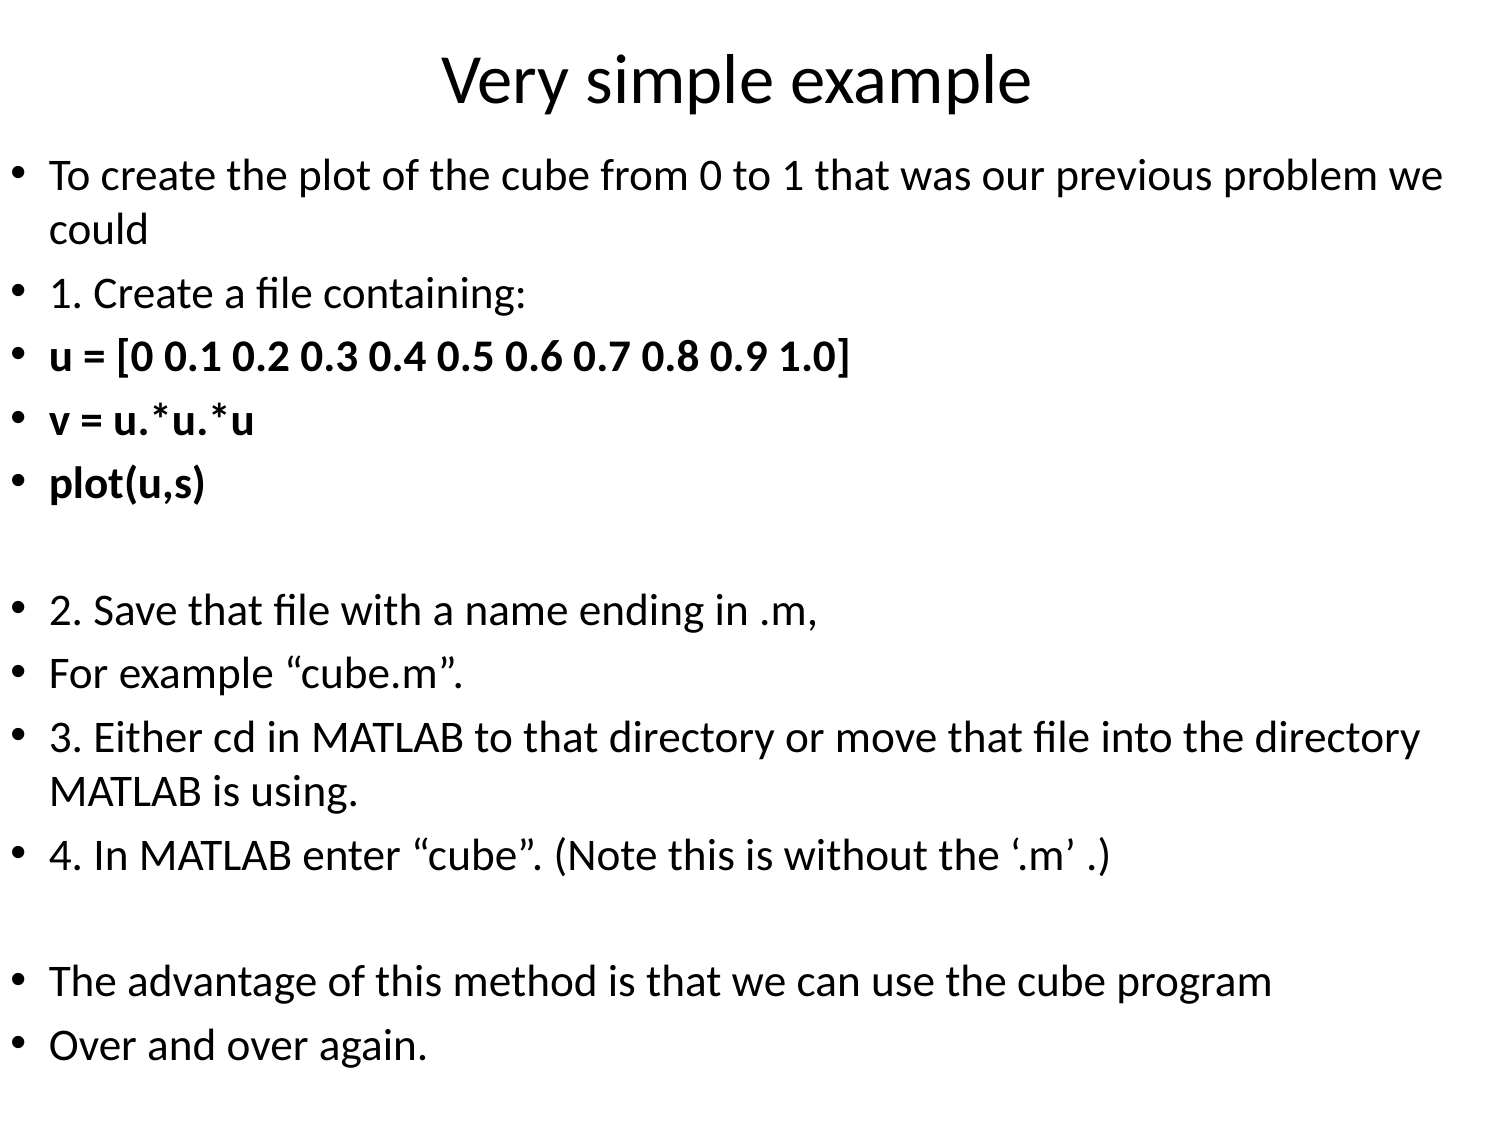

# Very simple example
To create the plot of the cube from 0 to 1 that was our previous problem we could
1. Create a file containing:
u = [0 0.1 0.2 0.3 0.4 0.5 0.6 0.7 0.8 0.9 1.0]
v = u.*u.*u
plot(u,s)
2. Save that file with a name ending in .m,
For example “cube.m”.
3. Either cd in MATLAB to that directory or move that file into the directory MATLAB is using.
4. In MATLAB enter “cube”. (Note this is without the ‘.m’ .)
The advantage of this method is that we can use the cube program
Over and over again.